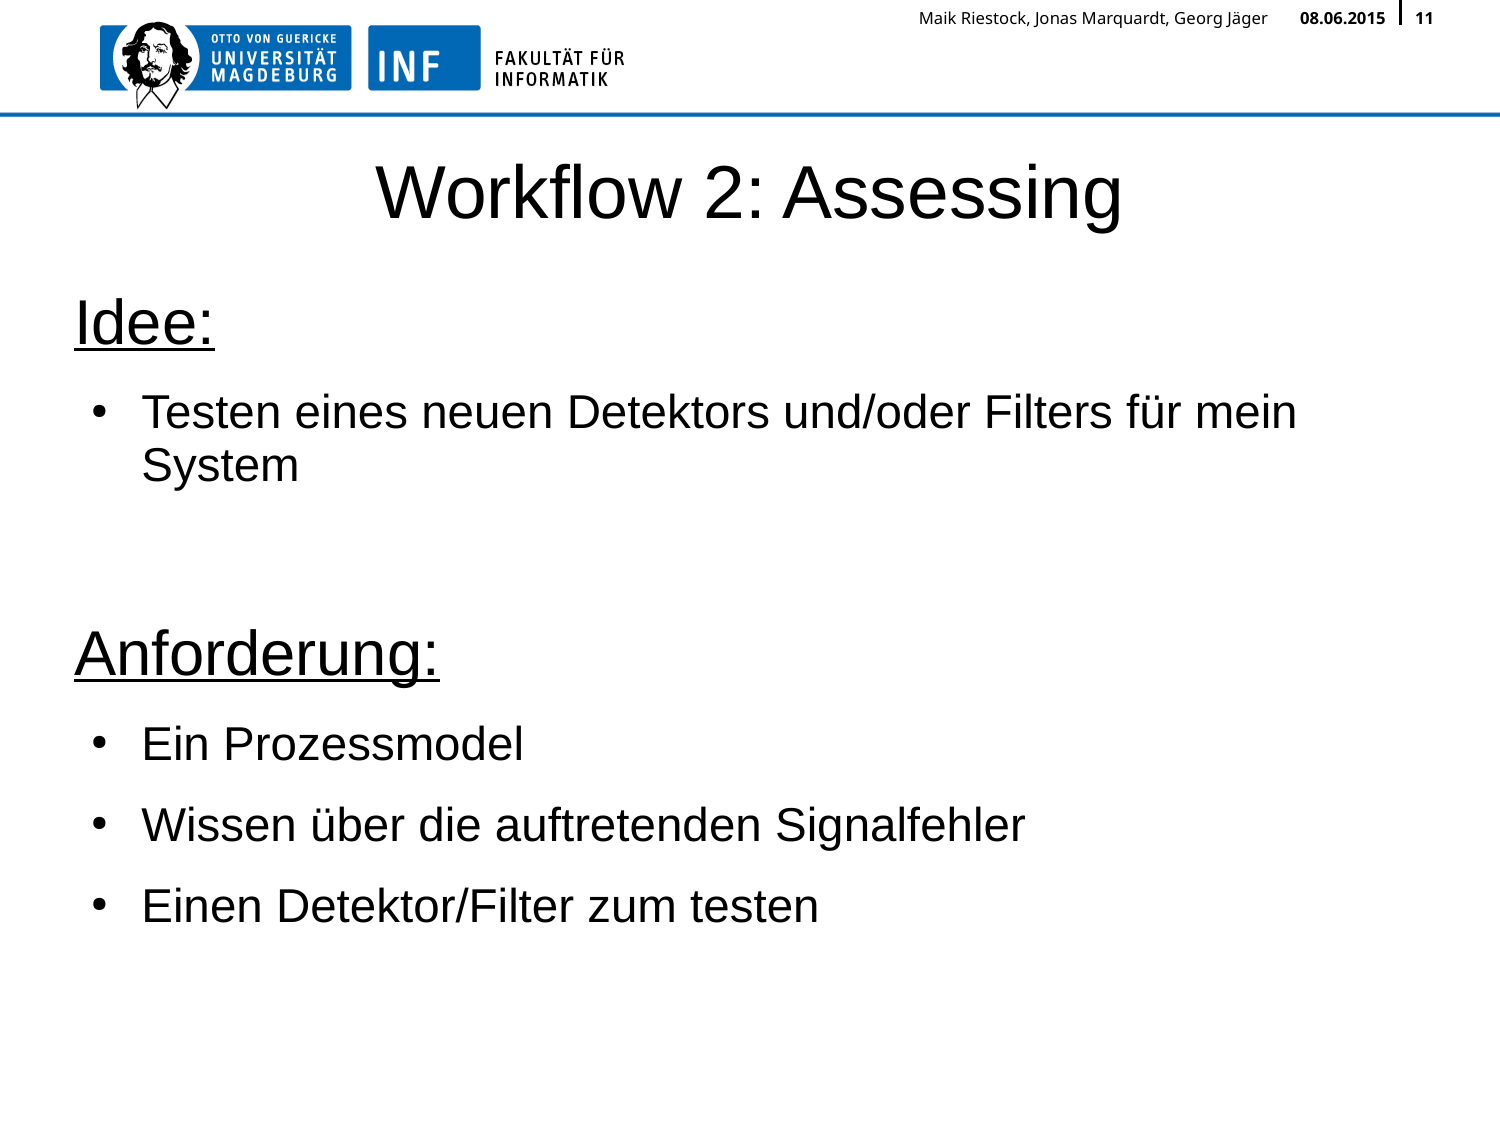

# Workflow 2: Assessing
Idee:
Testen eines neuen Detektors und/oder Filters für mein System
Anforderung:
Ein Prozessmodel
Wissen über die auftretenden Signalfehler
Einen Detektor/Filter zum testen